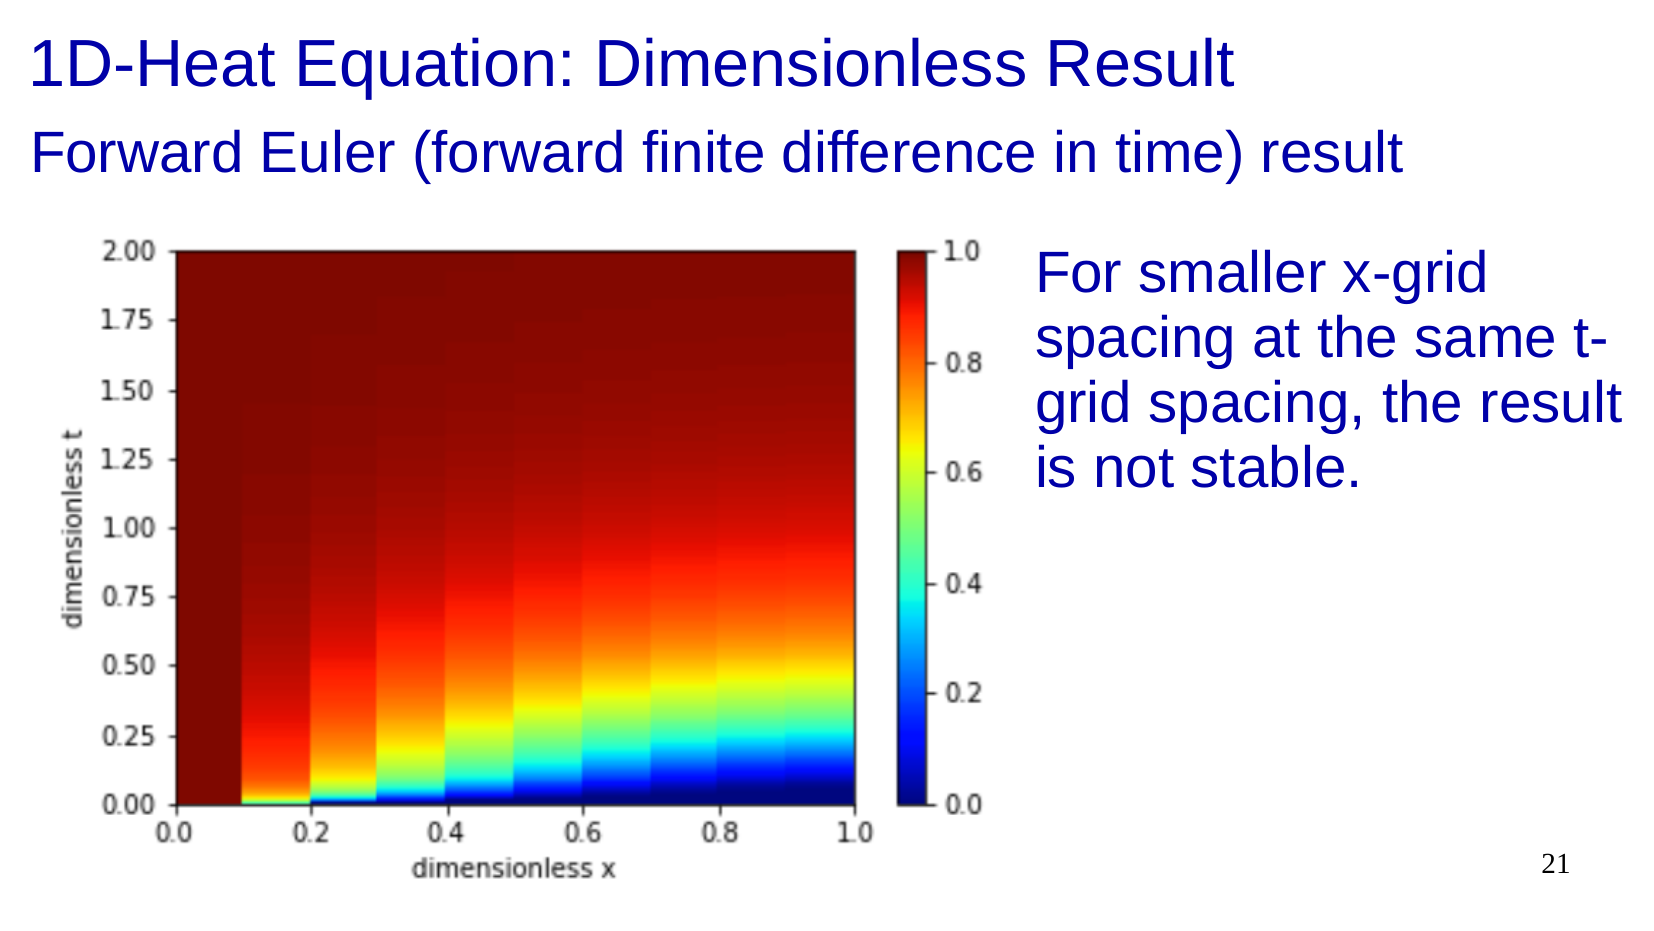

# 1D-Heat Equation: Dimensionless Result
Forward Euler (forward finite difference in time) result
For smaller x-grid spacing at the same t-grid spacing, the result is not stable.
21